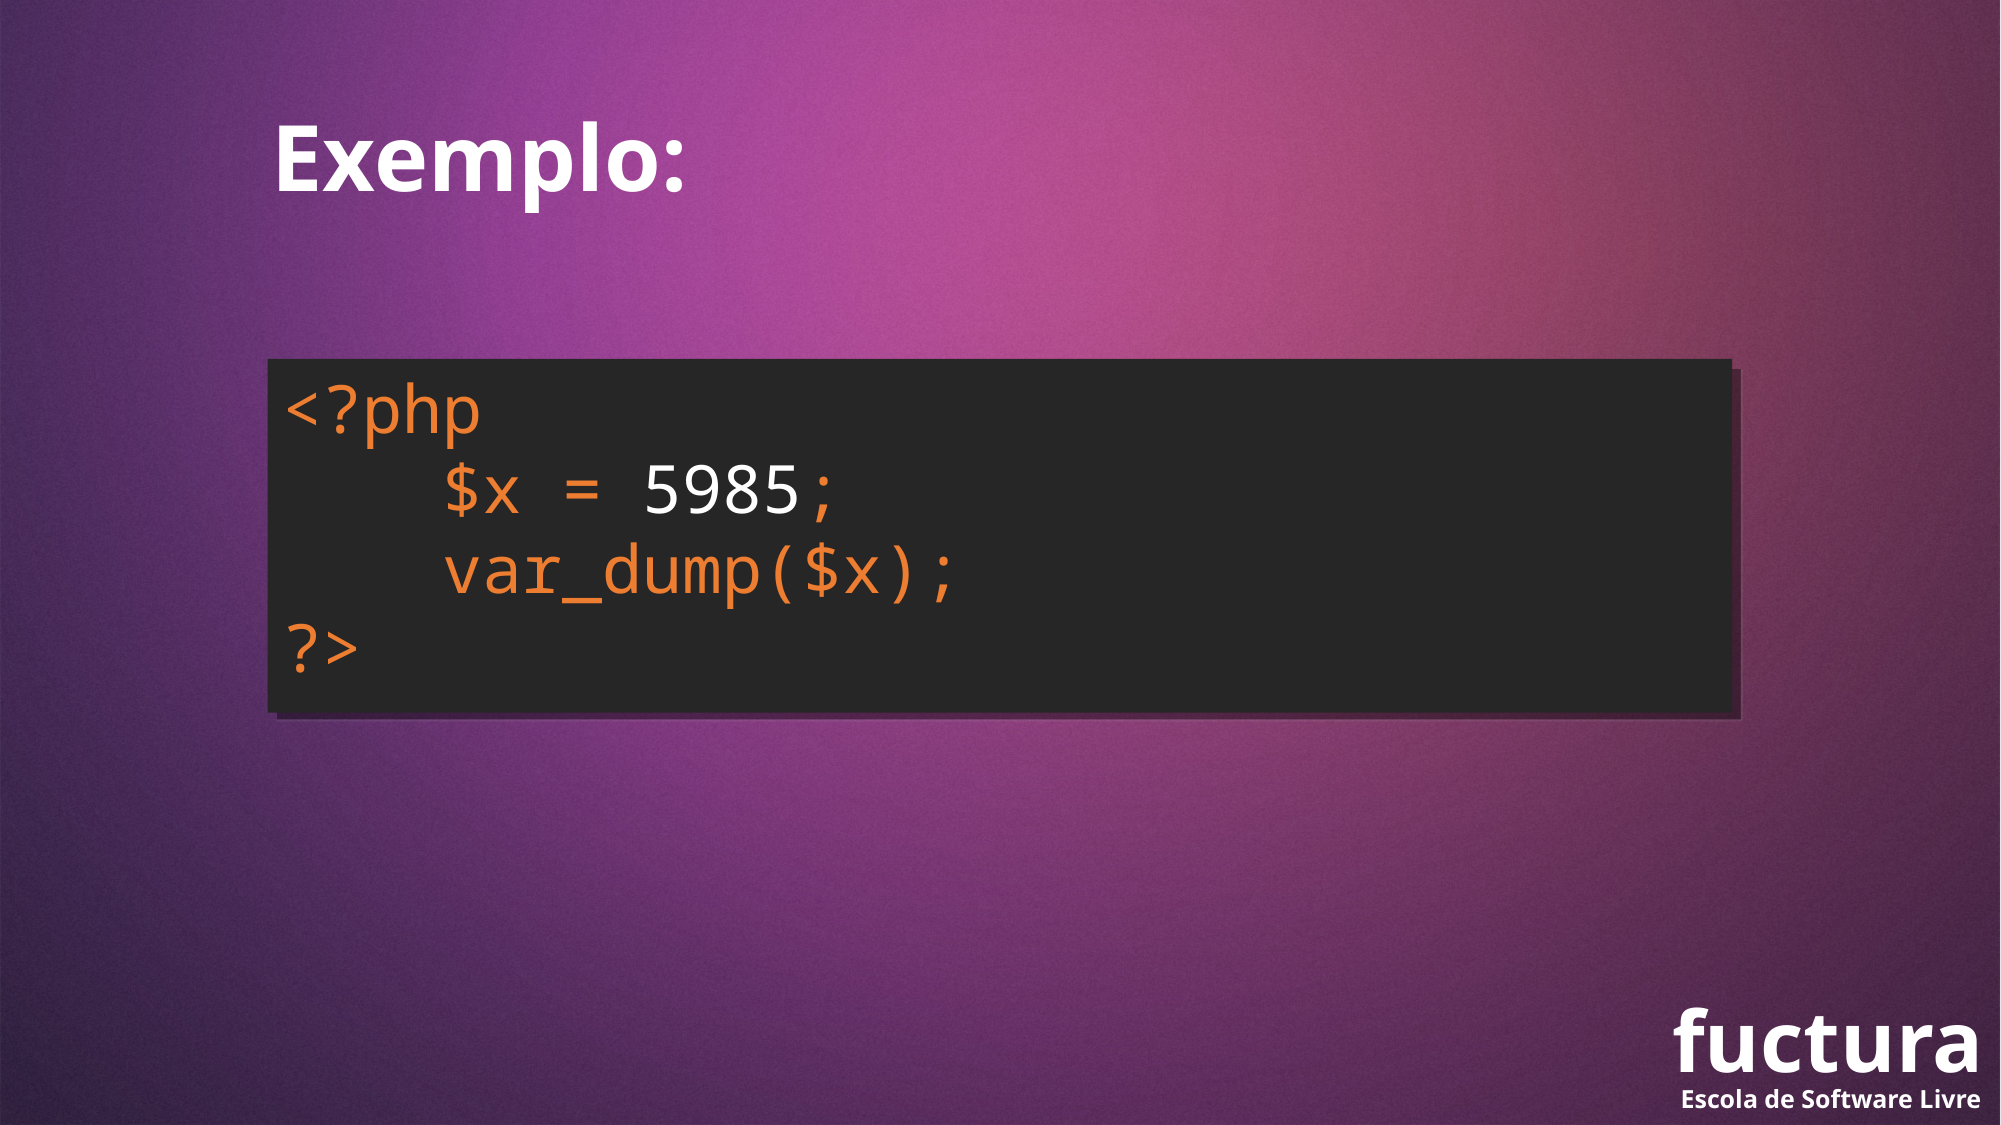

Exemplo:
<?php
 $x = 5985;
 var_dump($x);
?>
fuctura
Escola de Software Livre